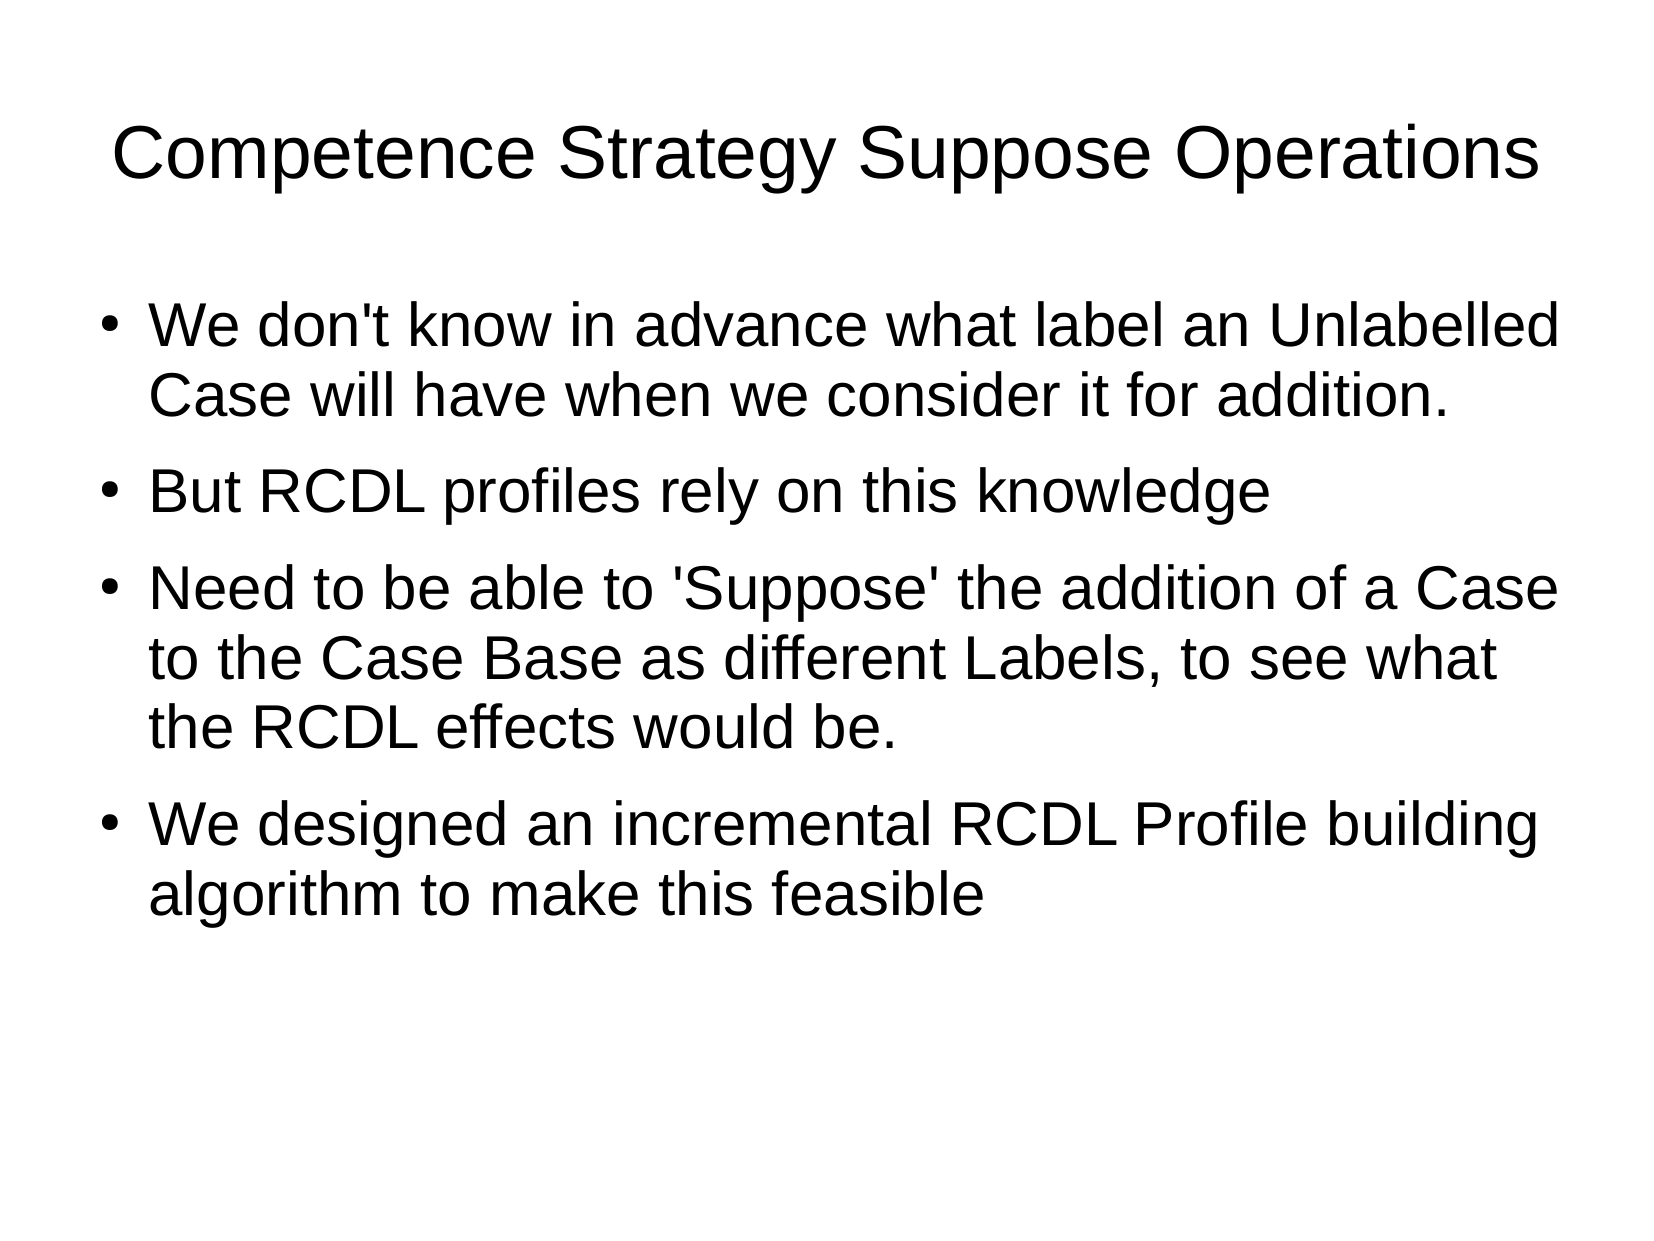

# Competence Strategy Suppose Operations
We don't know in advance what label an Unlabelled Case will have when we consider it for addition.
But RCDL profiles rely on this knowledge
Need to be able to 'Suppose' the addition of a Case to the Case Base as different Labels, to see what the RCDL effects would be.
We designed an incremental RCDL Profile building algorithm to make this feasible